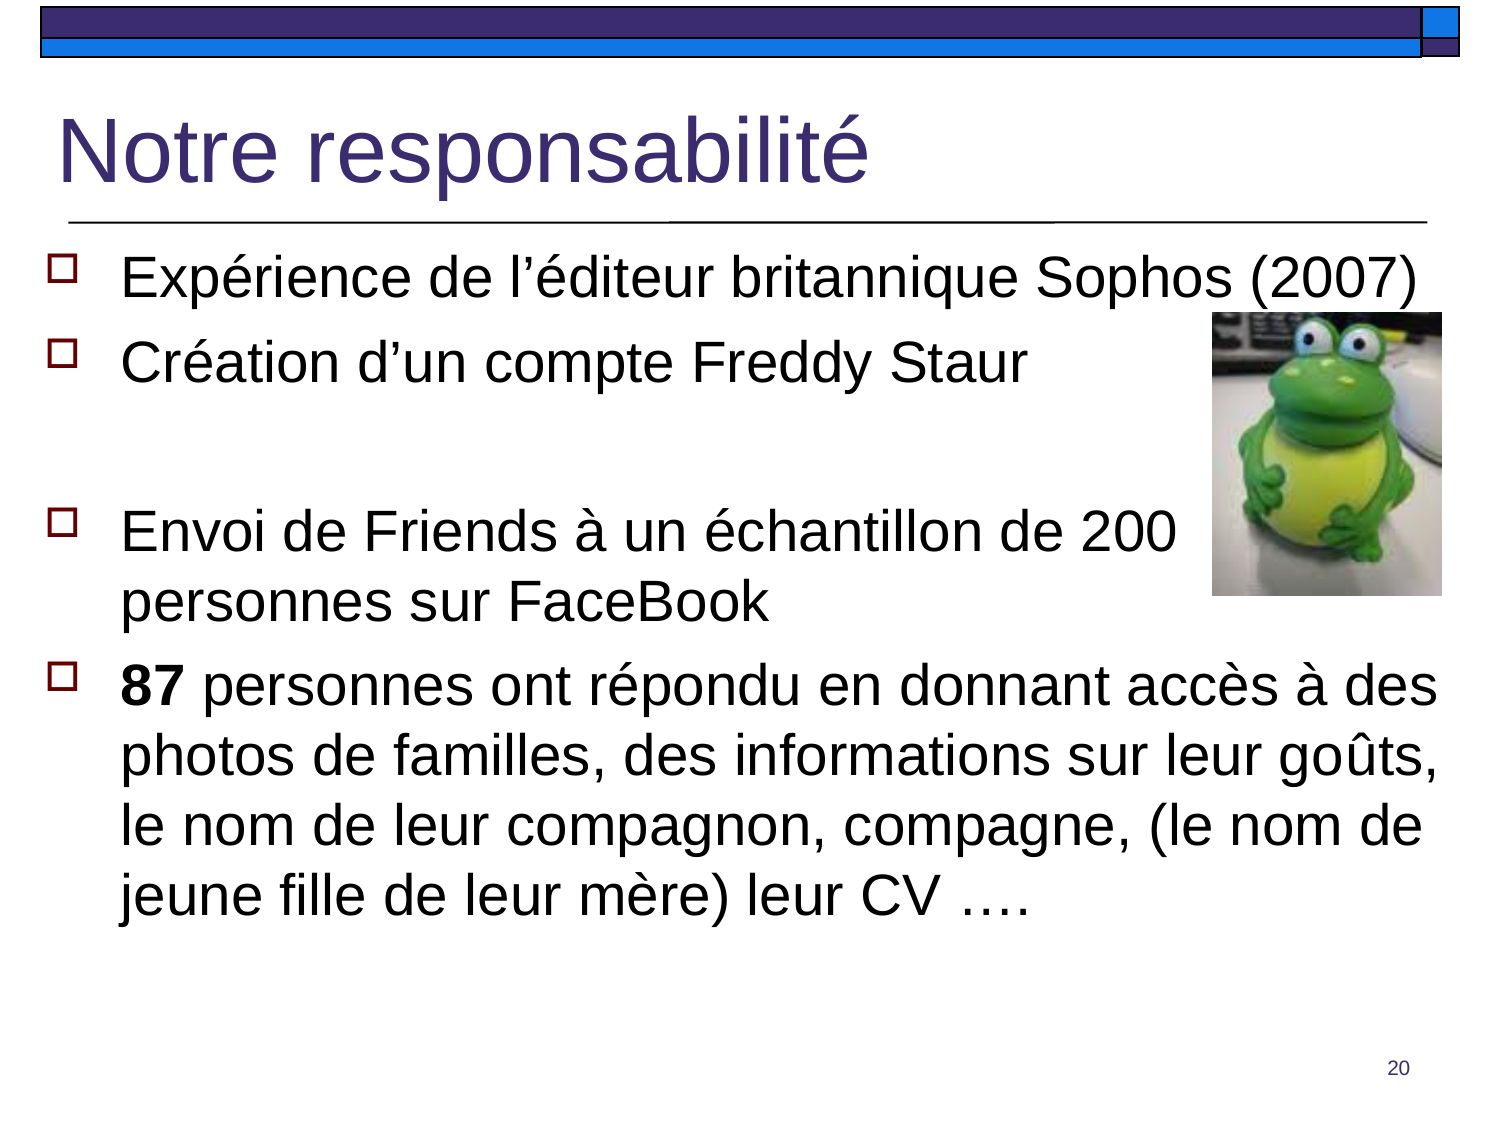

Notre responsabilité
Expérience de l’éditeur britannique Sophos (2007)
Création d’un compte Freddy Staur
Envoi de Friends à un échantillon de 200 personnes sur FaceBook
87 personnes ont répondu en donnant accès à des photos de familles, des informations sur leur goûts, le nom de leur compagnon, compagne, (le nom de jeune fille de leur mère) leur CV ….